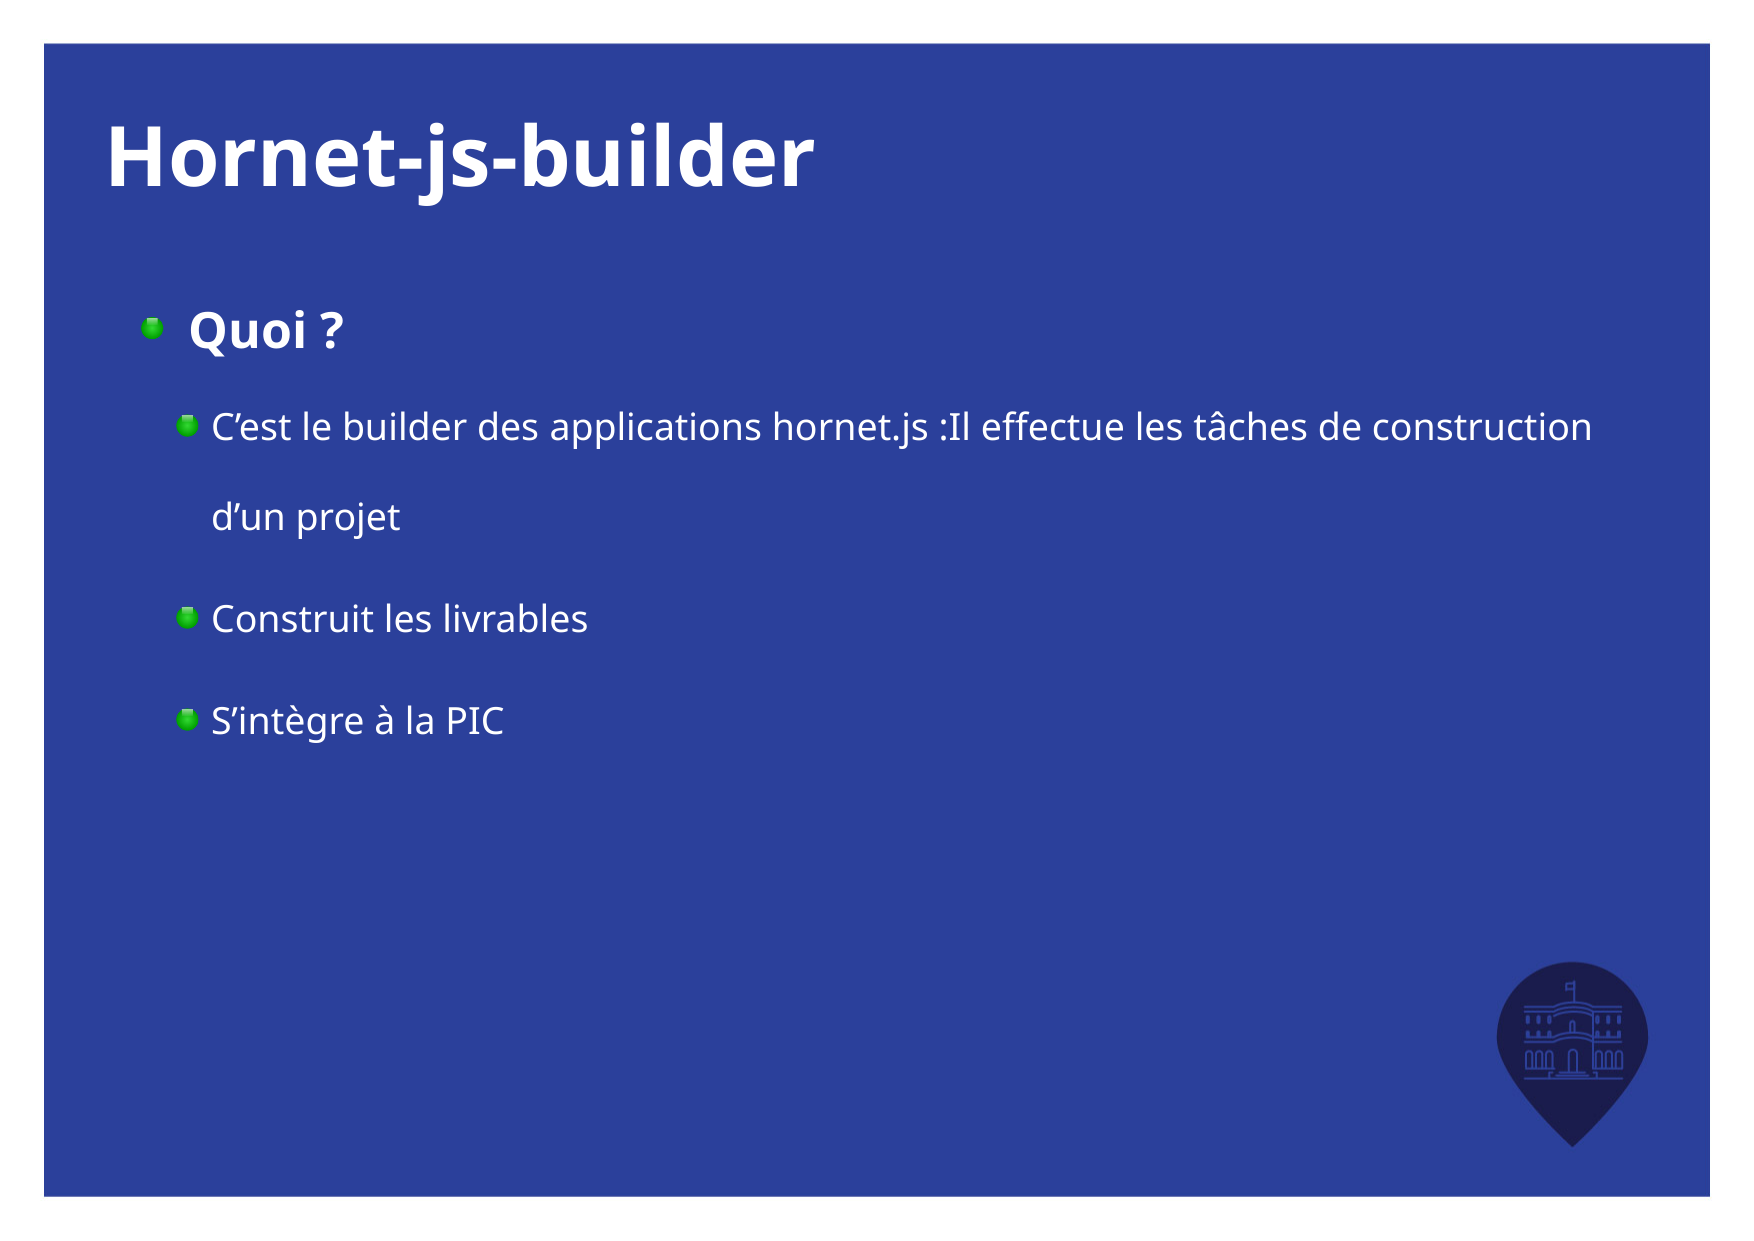

# Hornet-js-builder
 Quoi ?
C’est le builder des applications hornet.js :Il effectue les tâches de construction d’un projet
Construit les livrables
S’intègre à la PIC